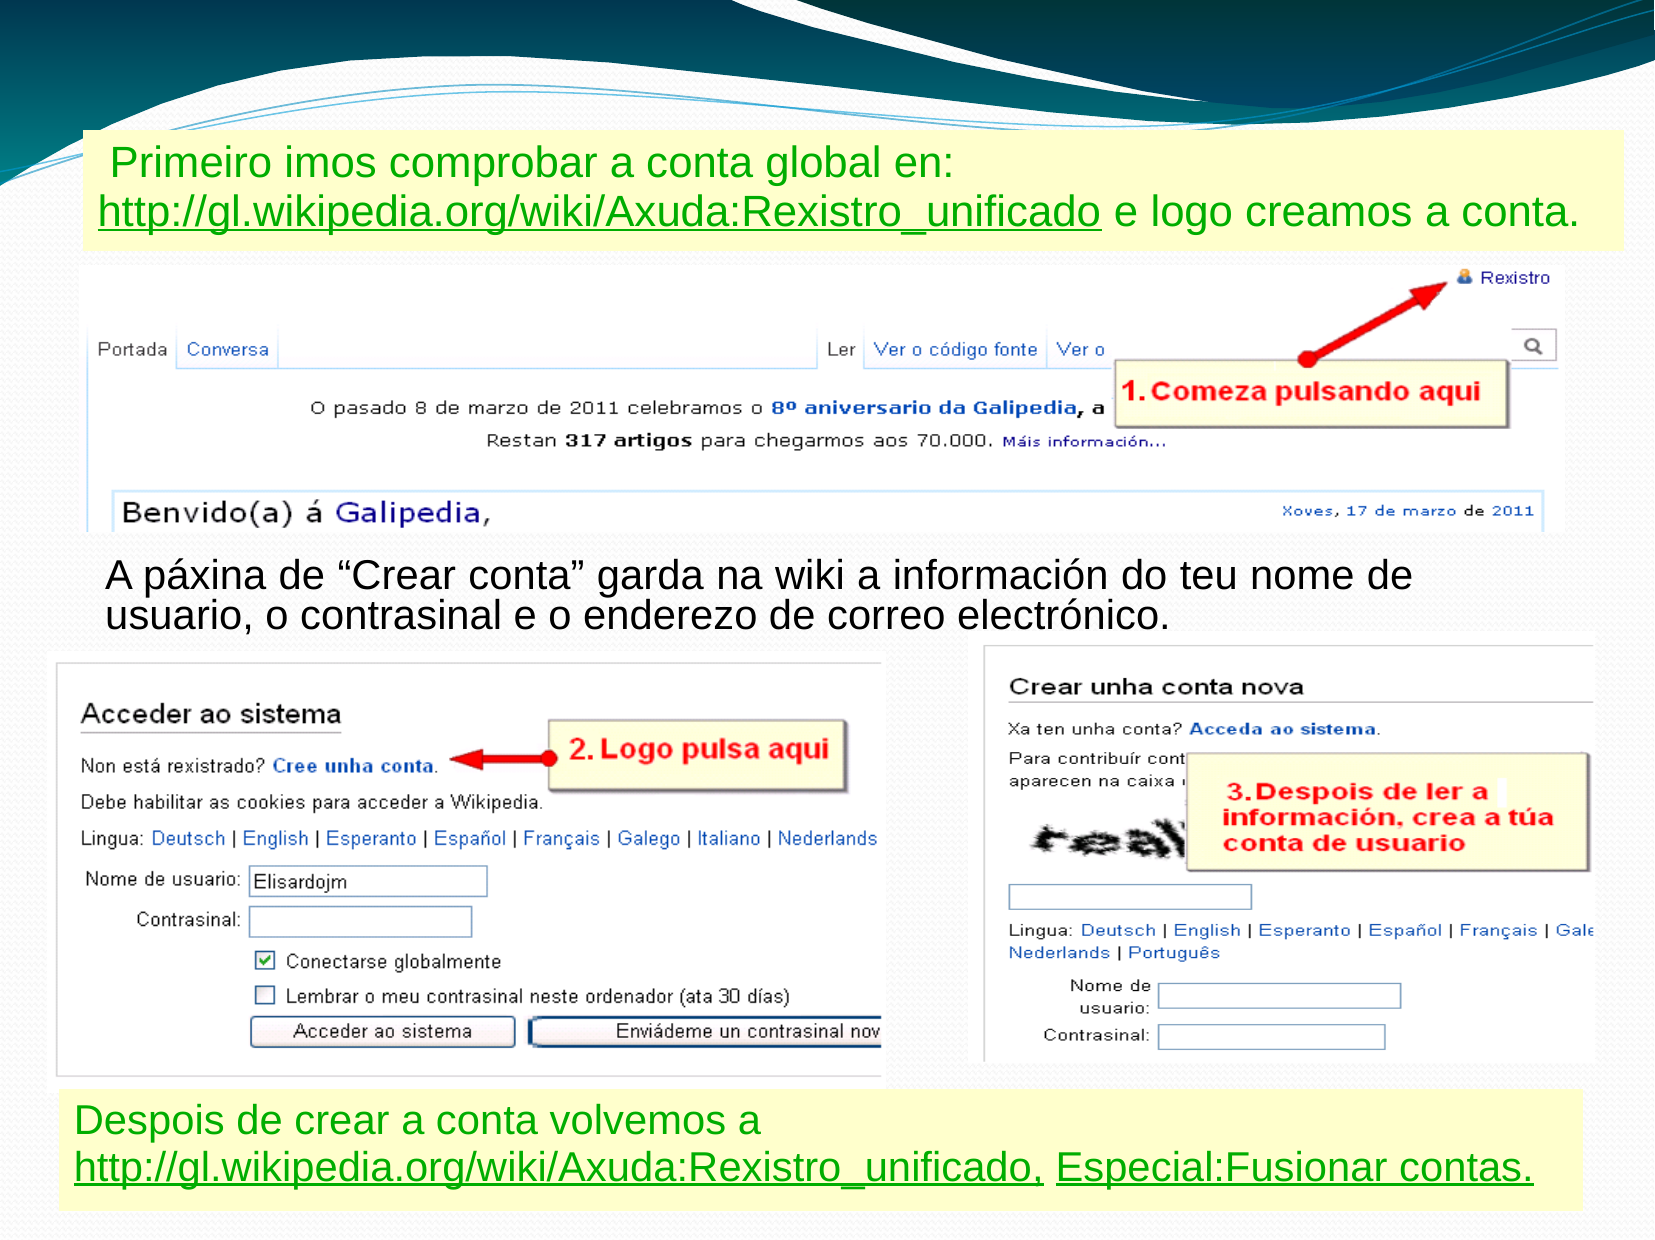

| Primeiro imos comprobar a conta global en: http://gl.wikipedia.org/wiki/Axuda:Rexistro\_unificado e logo creamos a conta. |
| --- |
# A páxina de “Crear conta” garda na wiki a información do teu nome de usuario, o contrasinal e o enderezo de correo electrónico.
| Despois de crear a conta volvemos a http://gl.wikipedia.org/wiki/Axuda:Rexistro\_unificado, Especial:Fusionar contas. |
| --- |